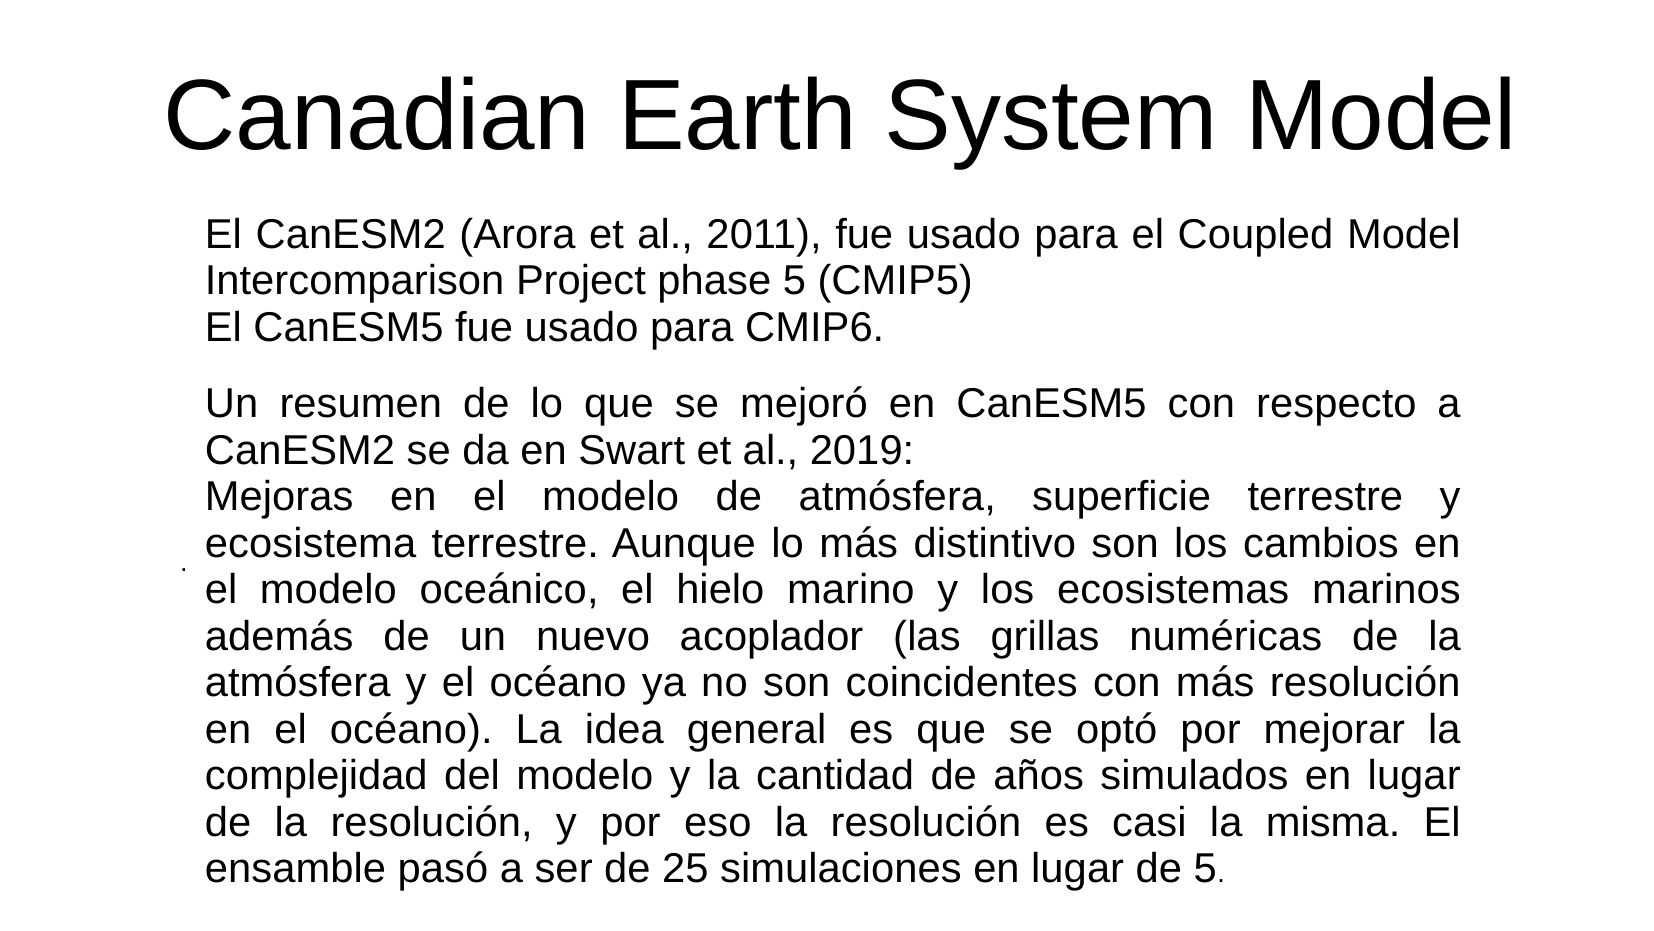

# Canadian Earth System Model
El CanESM2 (Arora et al., 2011), fue usado para el Coupled Model Intercomparison Project phase 5 (CMIP5)
El CanESM5 fue usado para CMIP6.
Un resumen de lo que se mejoró en CanESM5 con respecto a CanESM2 se da en Swart et al., 2019:
Mejoras en el modelo de atmósfera, superficie terrestre y ecosistema terrestre. Aunque lo más distintivo son los cambios en el modelo oceánico, el hielo marino y los ecosistemas marinos además de un nuevo acoplador (las grillas numéricas de la atmósfera y el océano ya no son coincidentes con más resolución en el océano). La idea general es que se optó por mejorar la complejidad del modelo y la cantidad de años simulados en lugar de la resolución, y por eso la resolución es casi la misma. El ensamble pasó a ser de 25 simulaciones en lugar de 5.
.